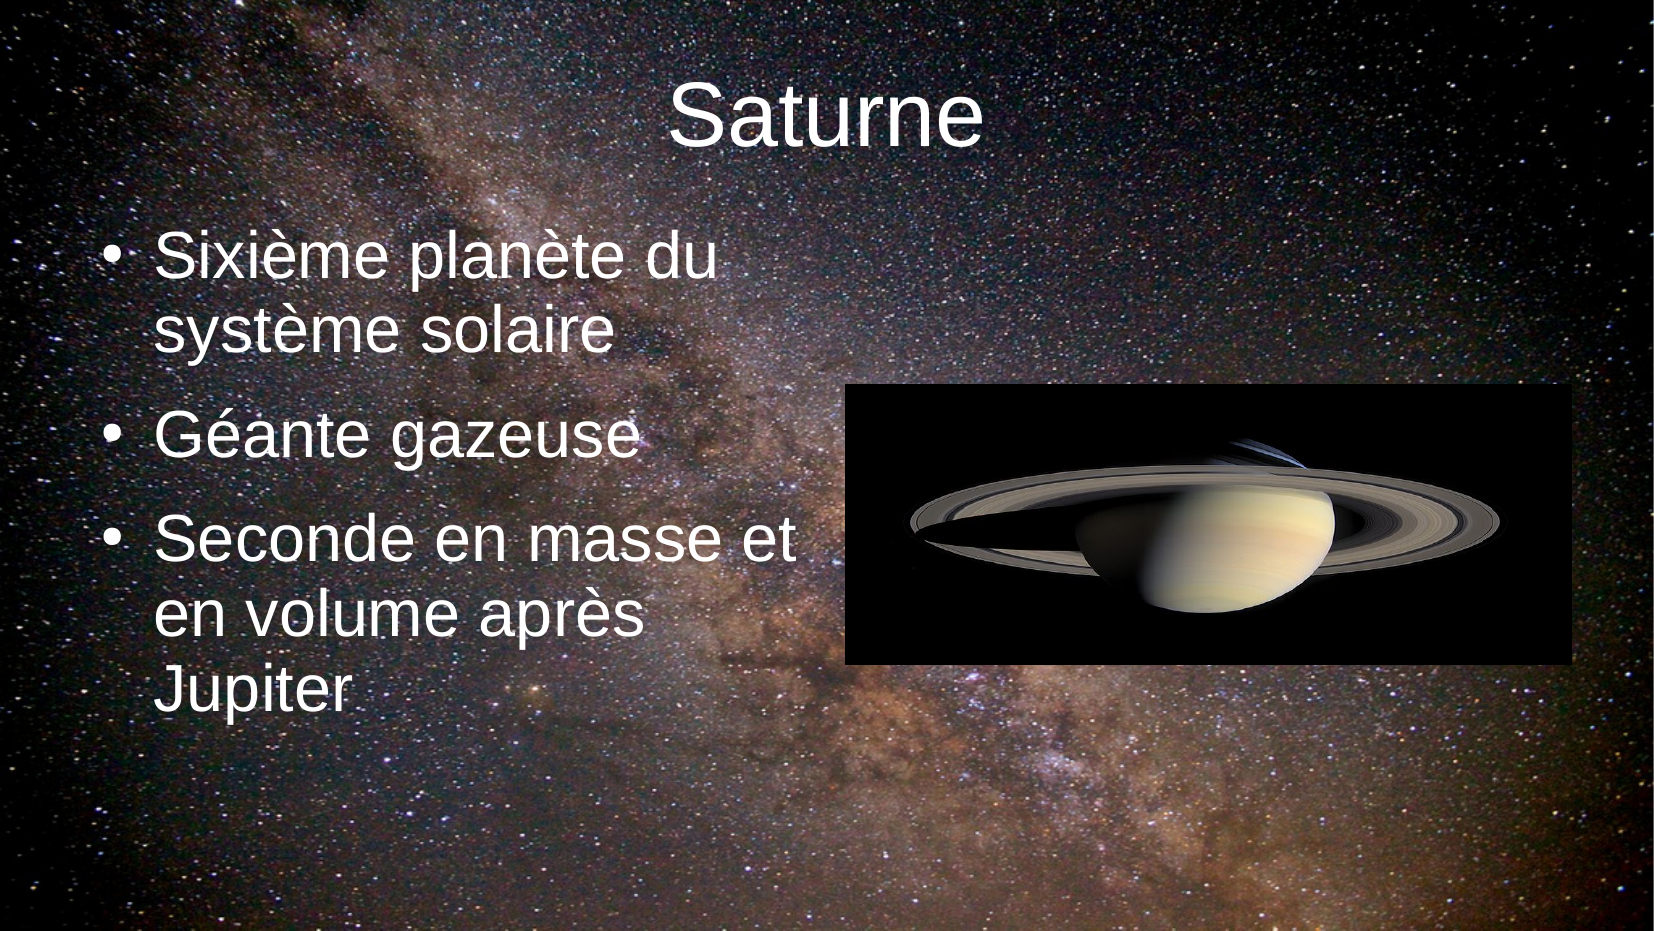

# Saturne
Sixième planète du système solaire
Géante gazeuse
Seconde en masse et en volume après Jupiter